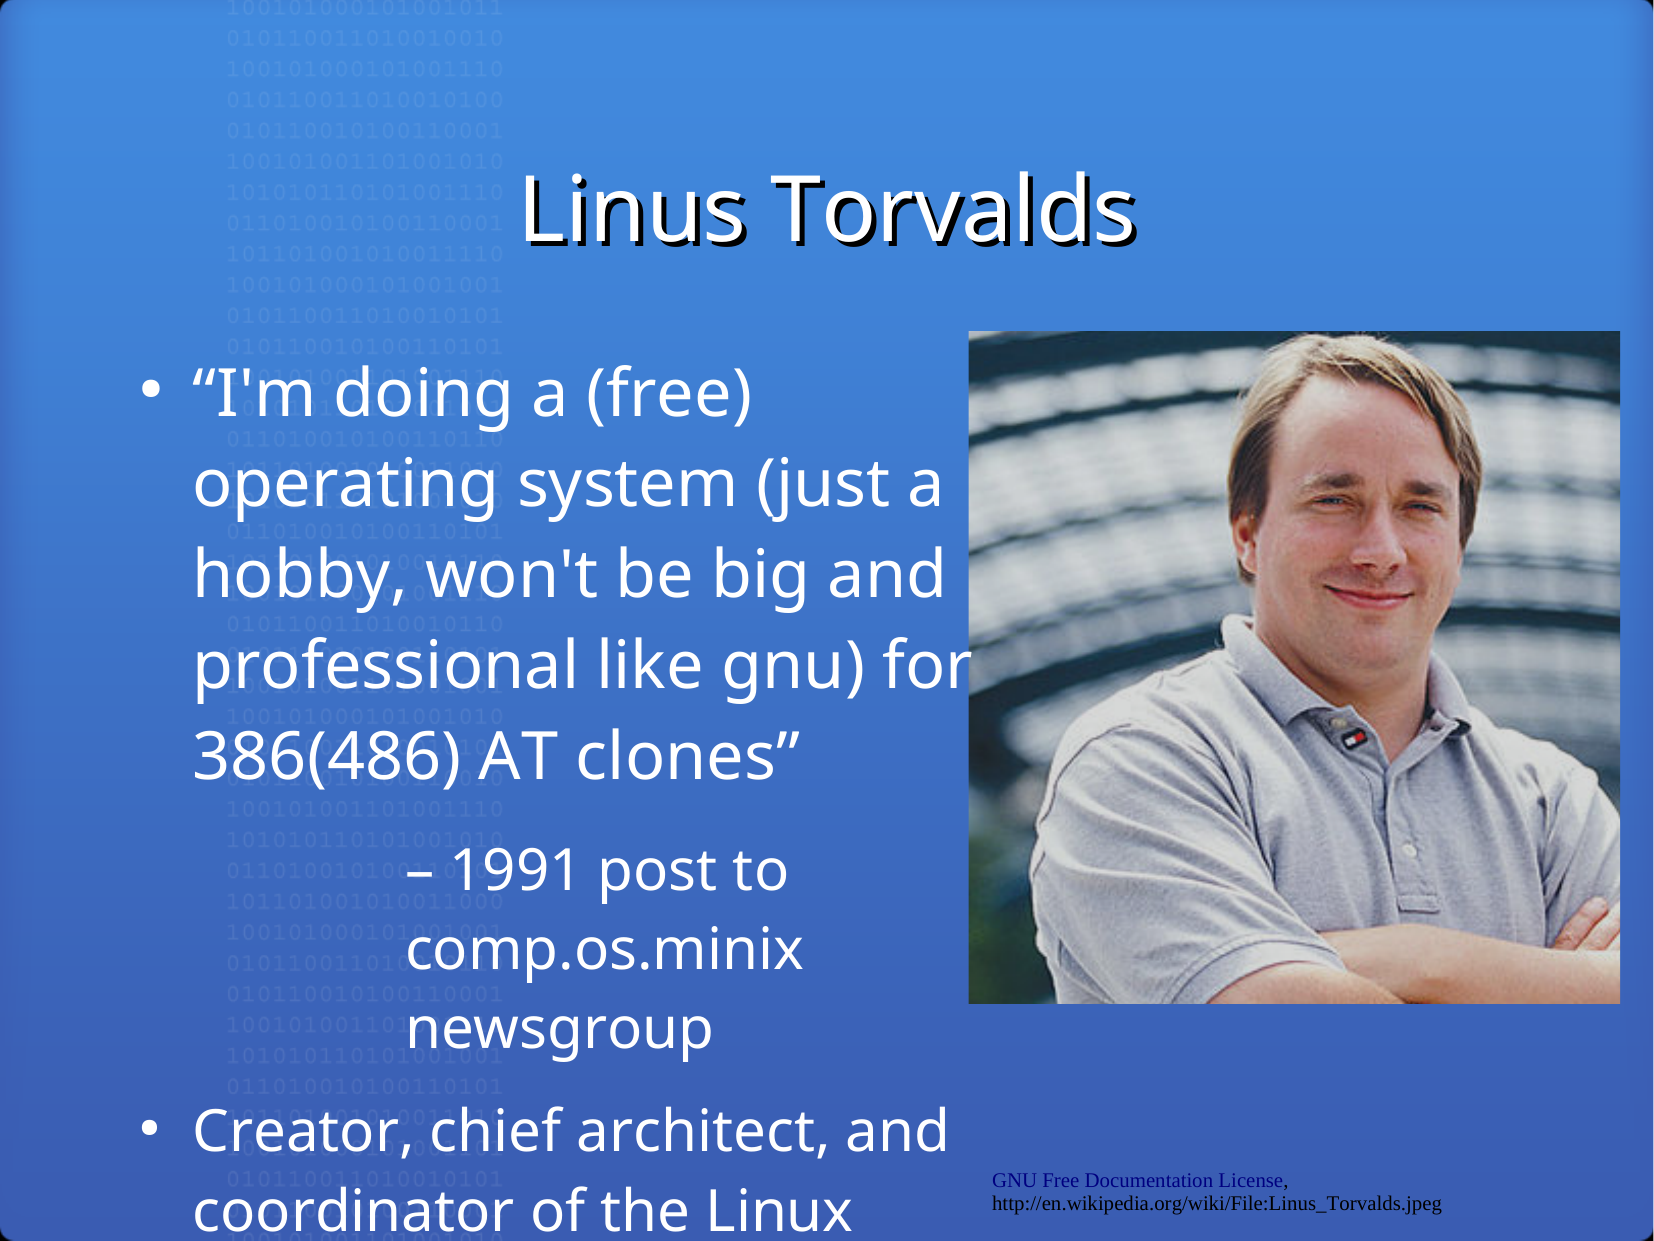

# Linus Torvalds
“I'm doing a (free) operating system (just a hobby, won't be big and professional like gnu) for 386(486) AT clones”
– 1991 post to comp.os.minix newsgroup
Creator, chief architect, and coordinator of the Linux kernel
GNU Free Documentation License, http://en.wikipedia.org/wiki/File:Linus_Torvalds.jpeg